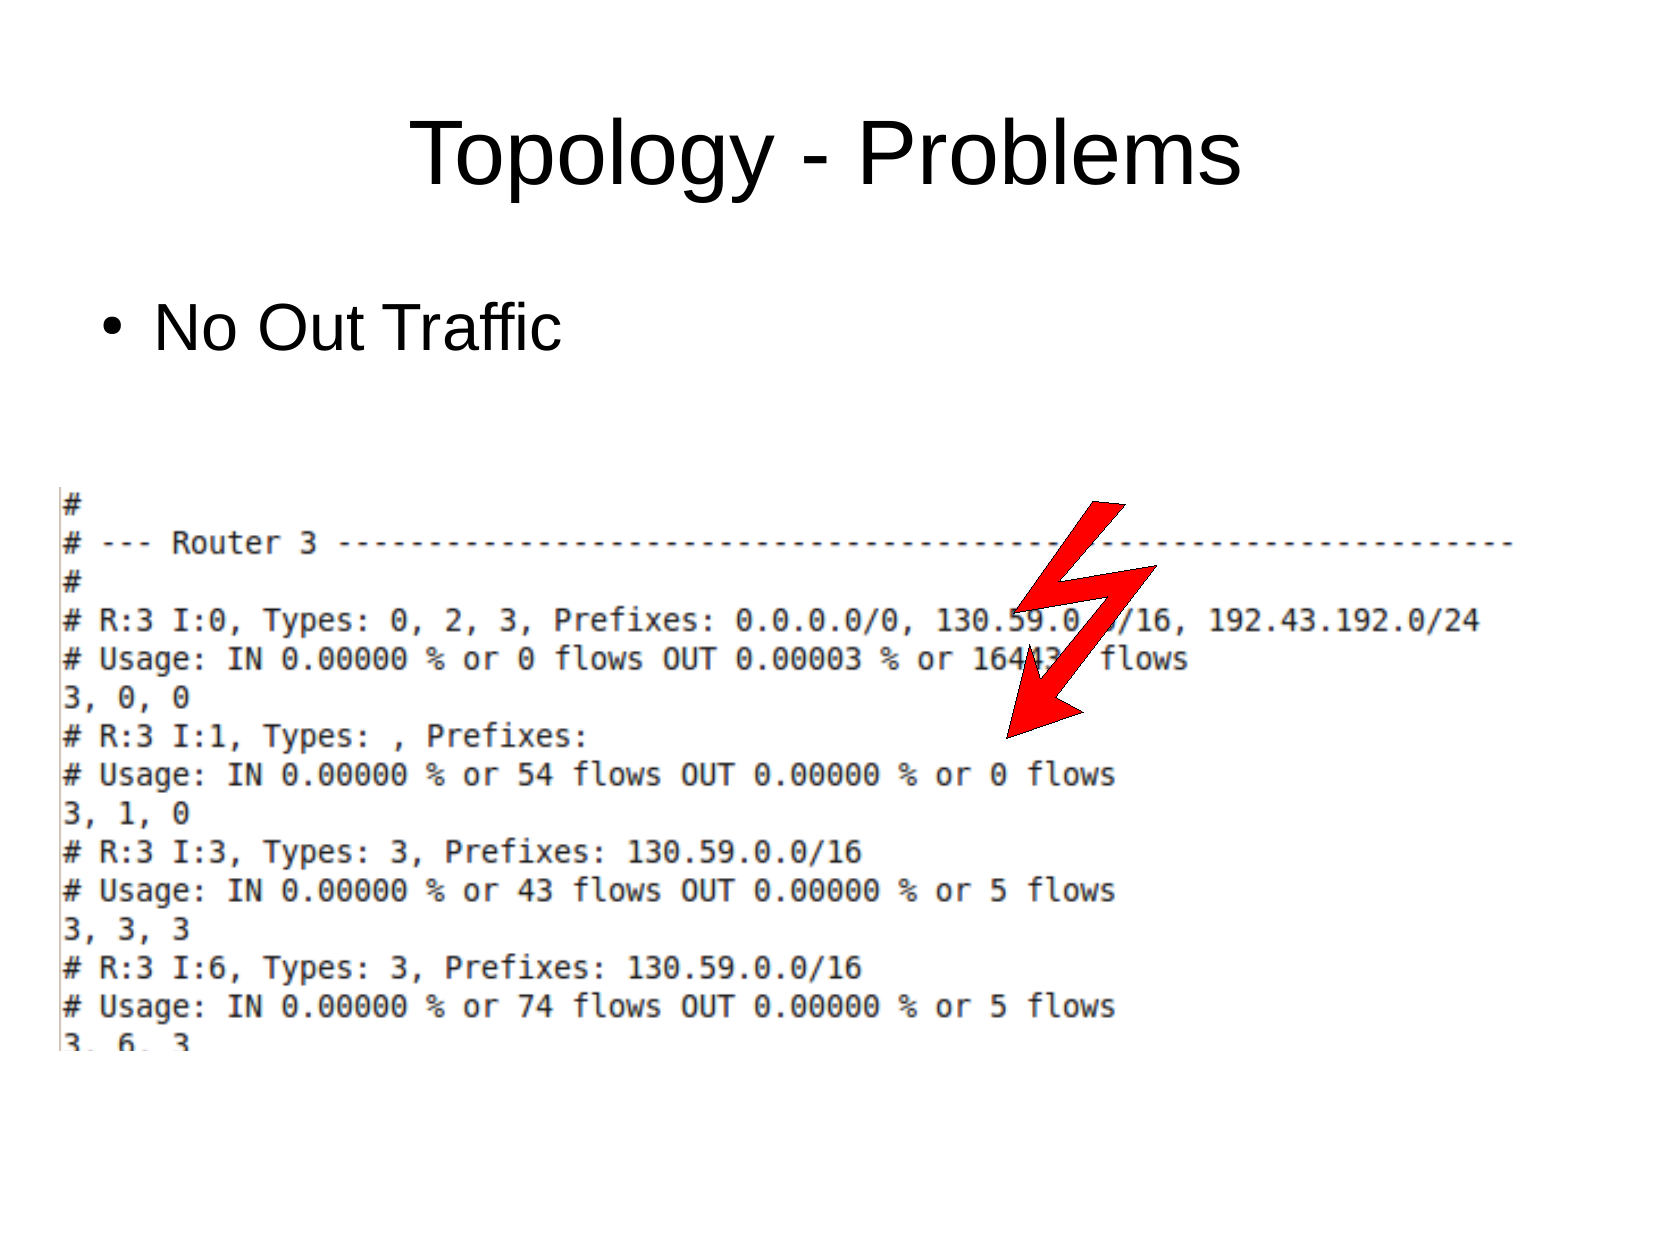

# Topology - Problems
No Out Traffic